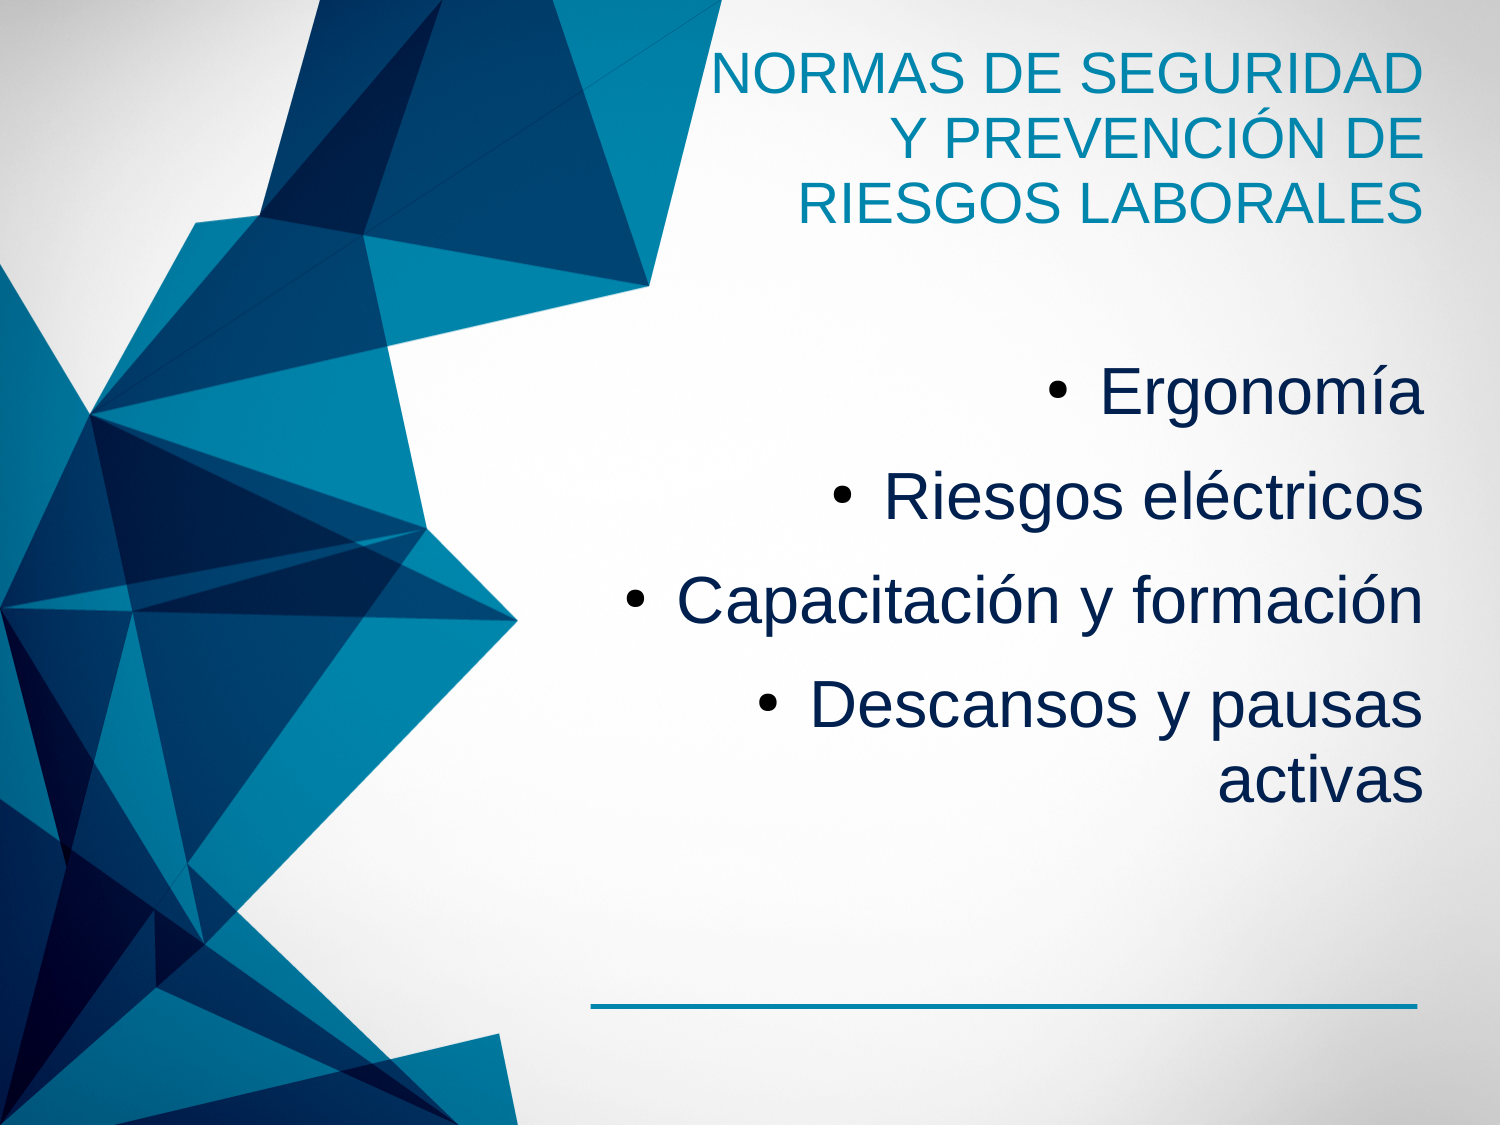

# NORMAS DE SEGURIDAD Y PREVENCIÓN DE RIESGOS LABORALES
Ergonomía
Riesgos eléctricos
Capacitación y formación
Descansos y pausas activas